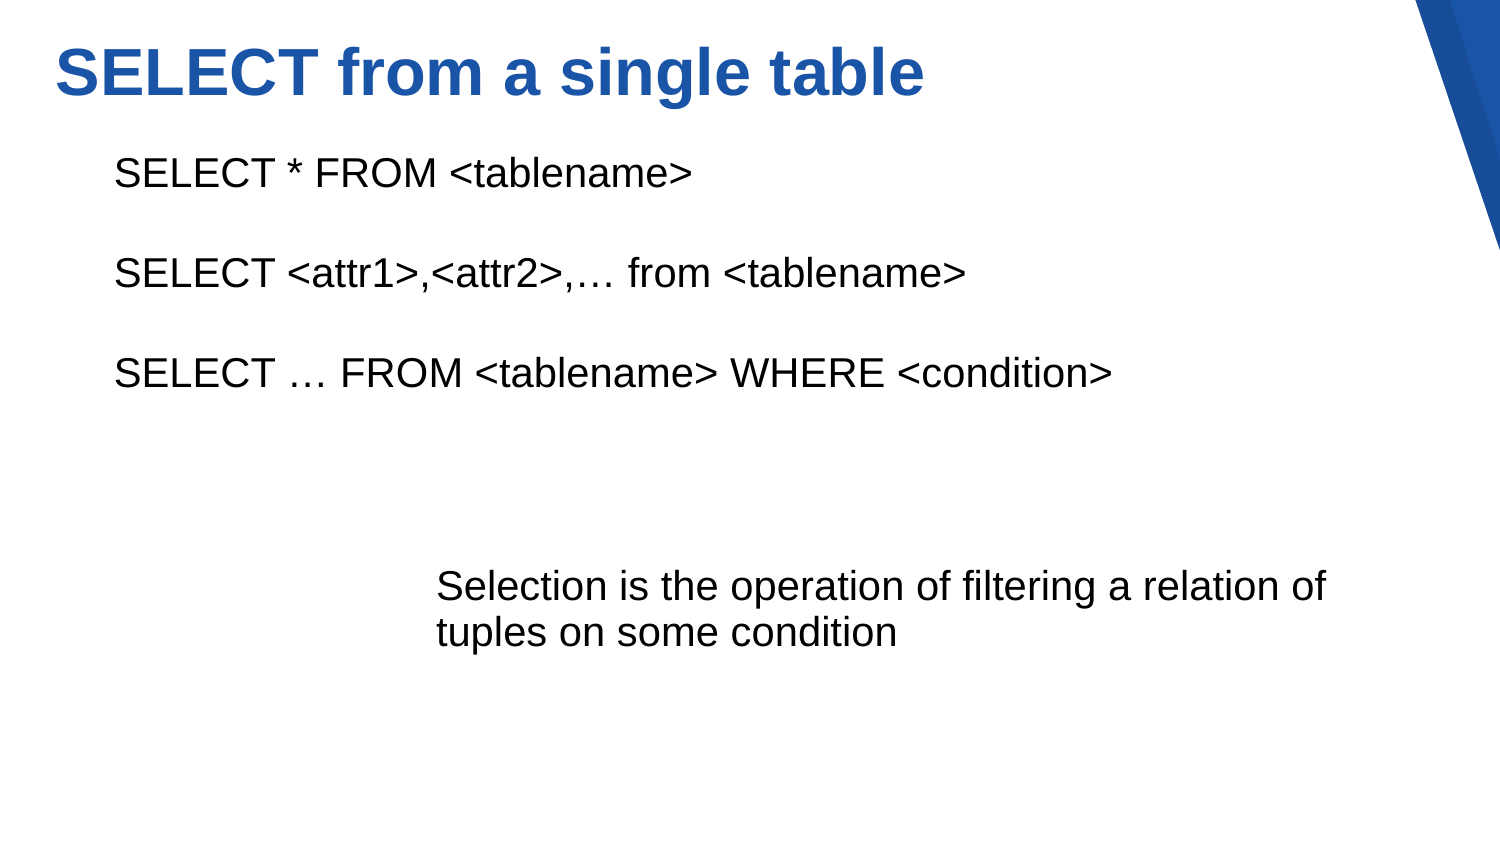

# SELECT from a single table
SELECT * FROM <tablename>
SELECT <attr1>,<attr2>,… from <tablename>
SELECT … FROM <tablename> WHERE <condition>
Selection is the operation of filtering a relation of tuples on some condition